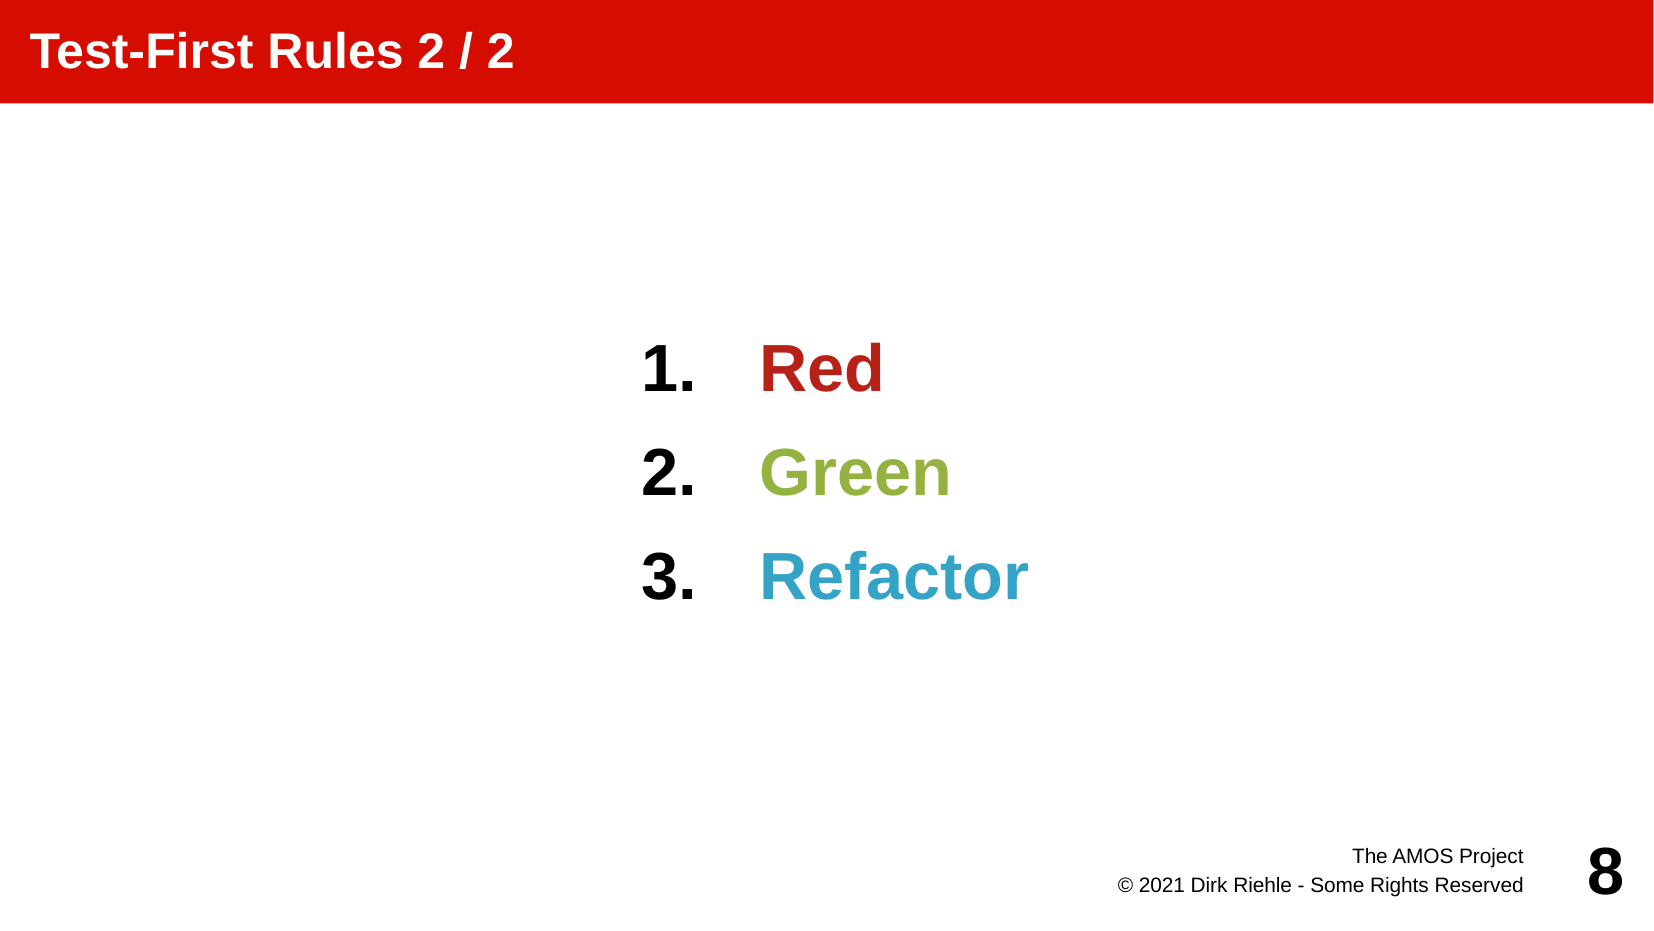

# Test-First Rules 2 / 2
Red
Green
Refactor
The AMOS Project
8
© 2021 Dirk Riehle - Some Rights Reserved